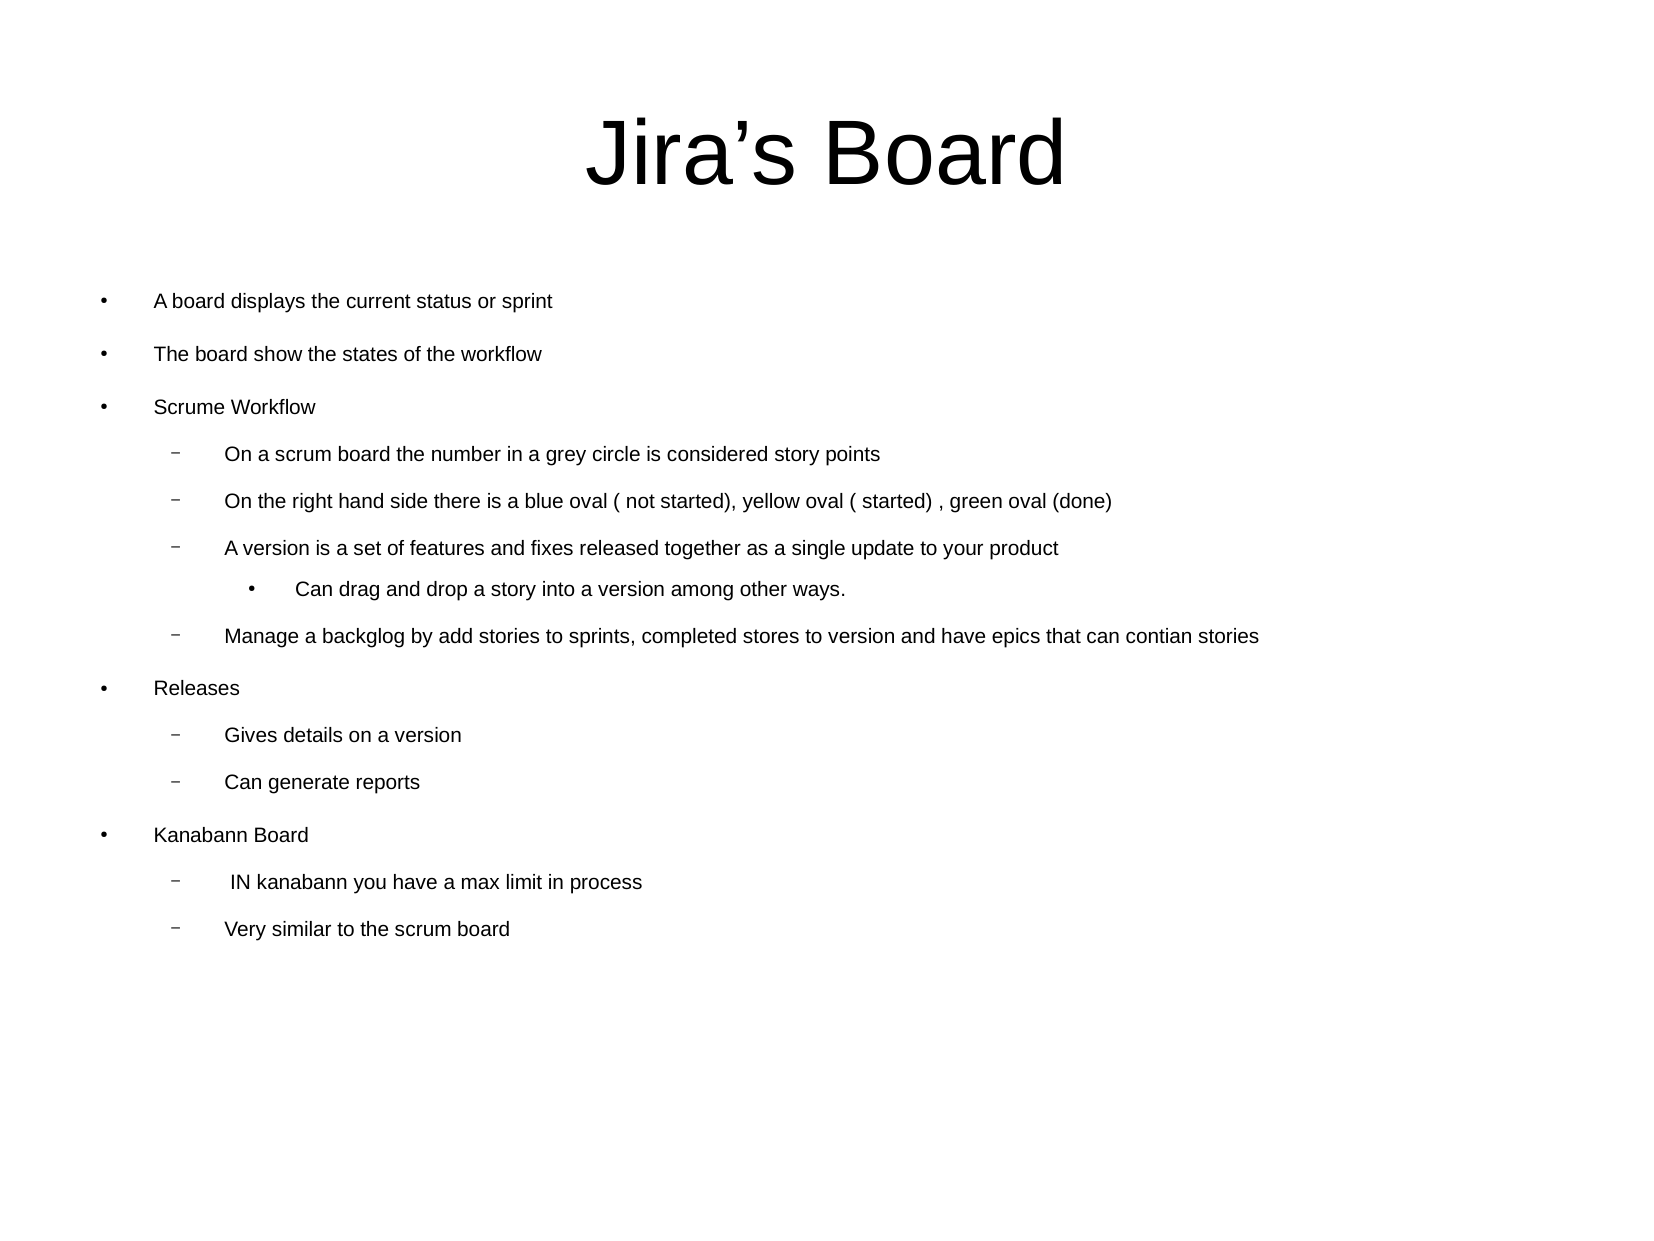

# Jira’s Board
A board displays the current status or sprint
The board show the states of the workflow
Scrume Workflow
On a scrum board the number in a grey circle is considered story points
On the right hand side there is a blue oval ( not started), yellow oval ( started) , green oval (done)
A version is a set of features and fixes released together as a single update to your product
Can drag and drop a story into a version among other ways.
Manage a backglog by add stories to sprints, completed stores to version and have epics that can contian stories
Releases
Gives details on a version
Can generate reports
Kanabann Board
 IN kanabann you have a max limit in process
Very similar to the scrum board